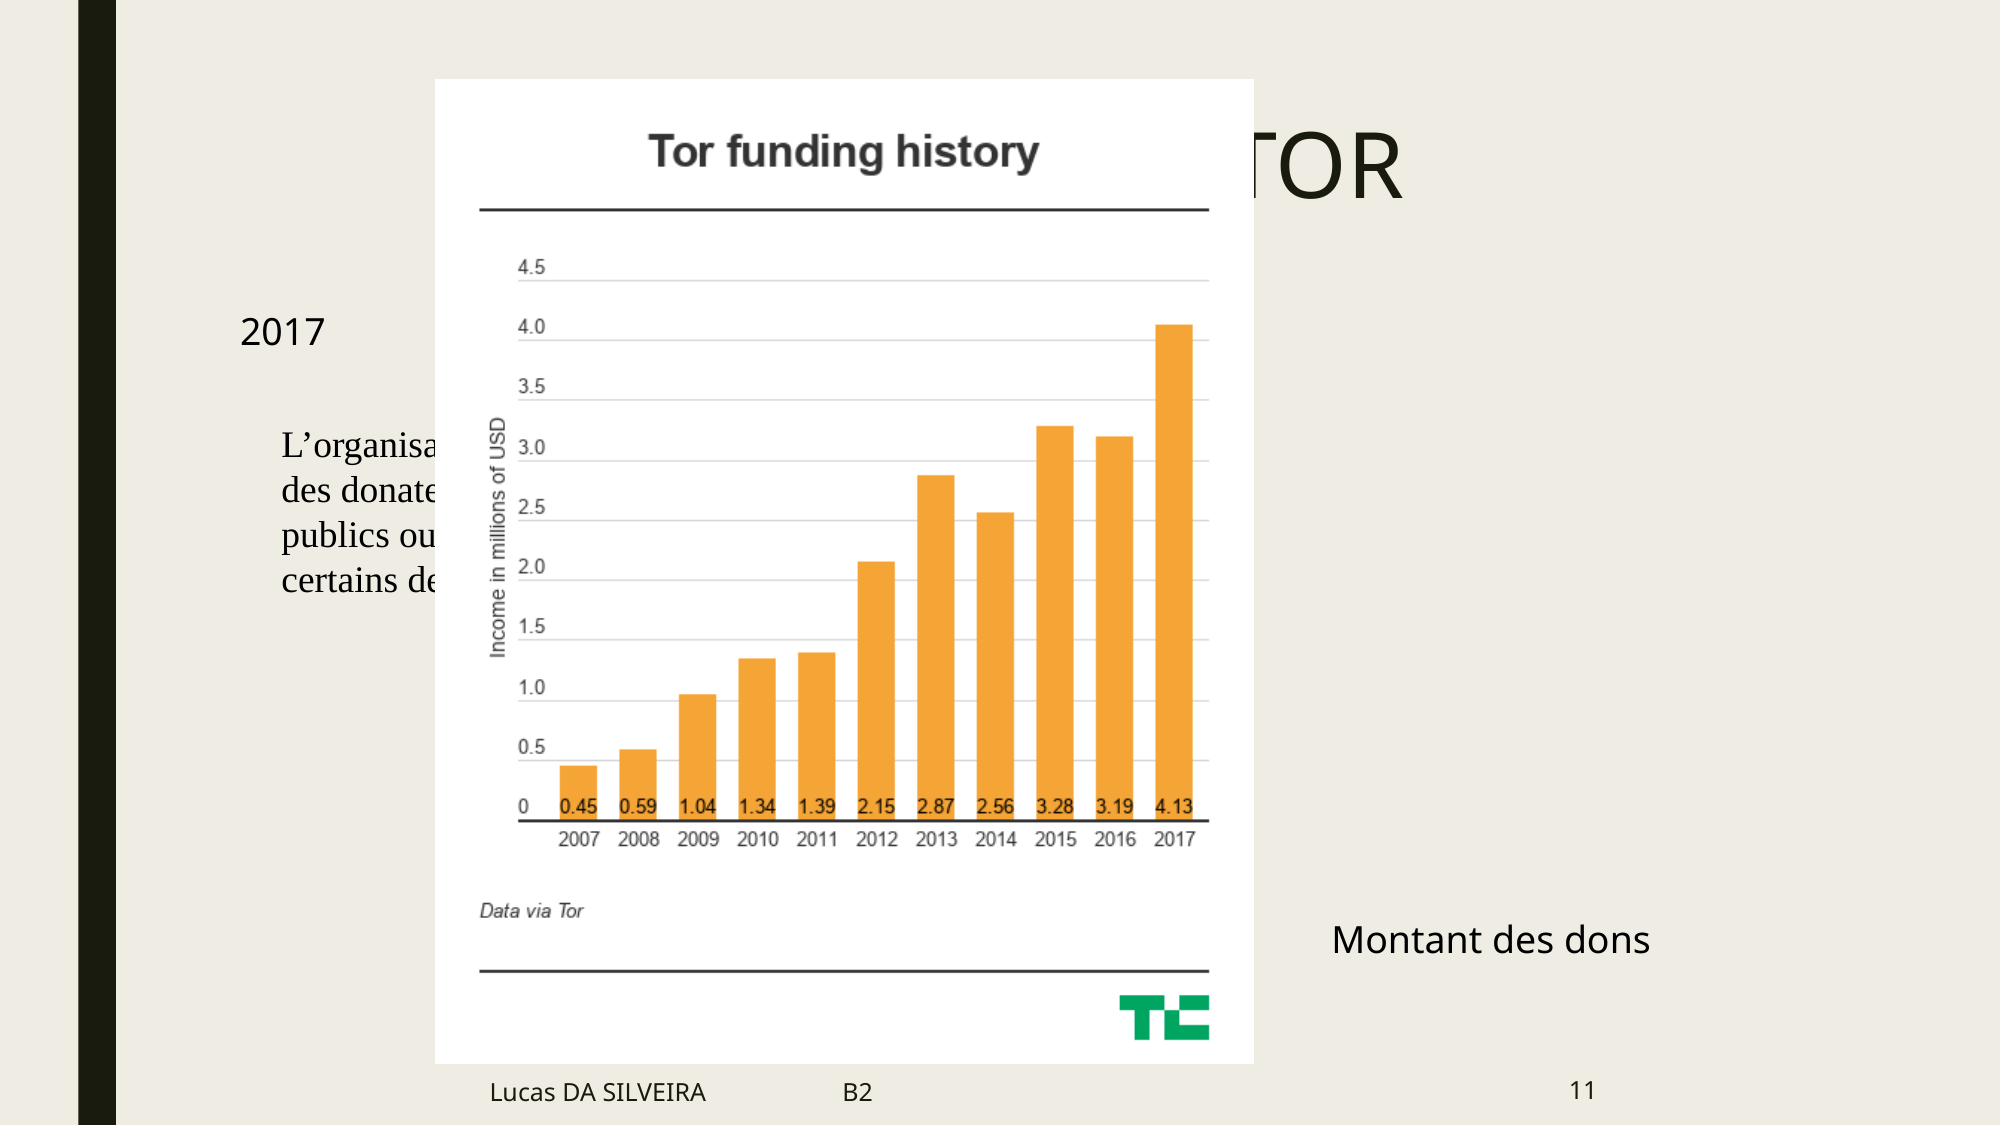

# Historique de TOR
2017
L’organisation obtient des financements par des donateurs anonymes, des organismes publics ou parapublics américains dont certains depuis 2013
Montant des dons
Lucas DA SILVEIRA B2